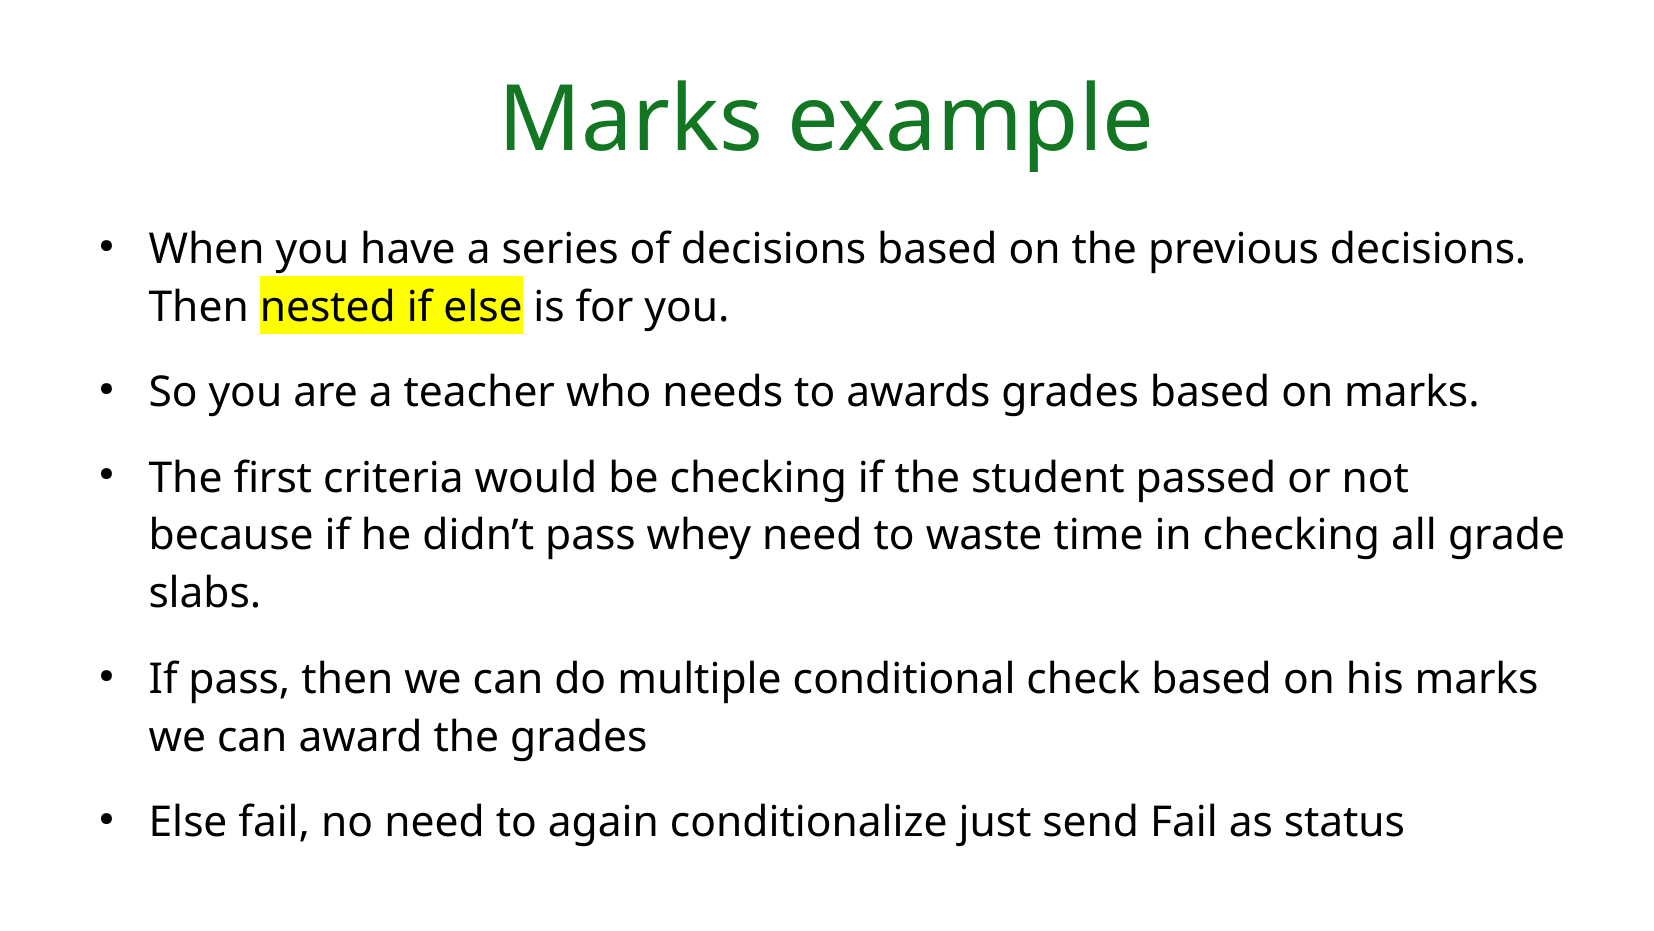

# Marks example
When you have a series of decisions based on the previous decisions. Then nested if else is for you.
So you are a teacher who needs to awards grades based on marks.
The first criteria would be checking if the student passed or not because if he didn’t pass whey need to waste time in checking all grade slabs.
If pass, then we can do multiple conditional check based on his marks we can award the grades
Else fail, no need to again conditionalize just send Fail as status